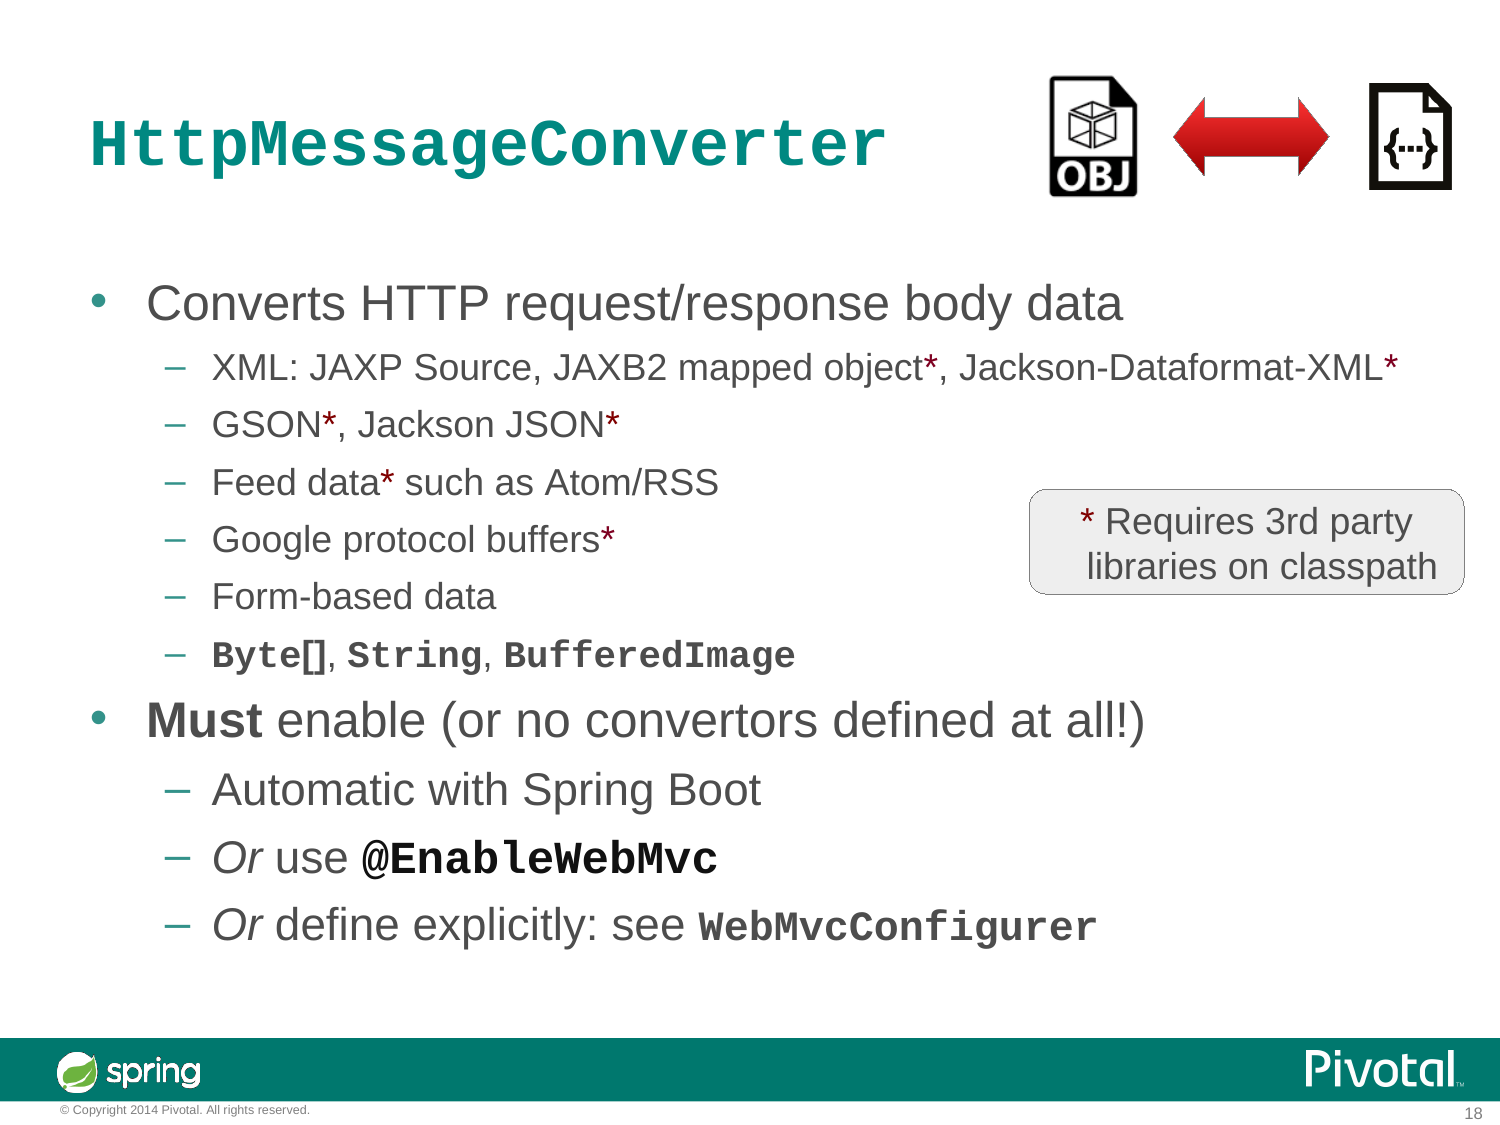

# HttpMessageConverter
Converts HTTP request/response body data
XML: JAXP Source, JAXB2 mapped object*, Jackson-Dataformat-XML*
GSON*, Jackson JSON*
Feed data* such as Atom/RSS
Google protocol buffers*
Form-based data
Byte[], String, BufferedImage
Must enable (or no convertors defined at all!)
Automatic with Spring Boot
Or use @EnableWebMvc
Or define explicitly: see WebMvcConfigurer
* Requires 3rd party
 libraries on classpath